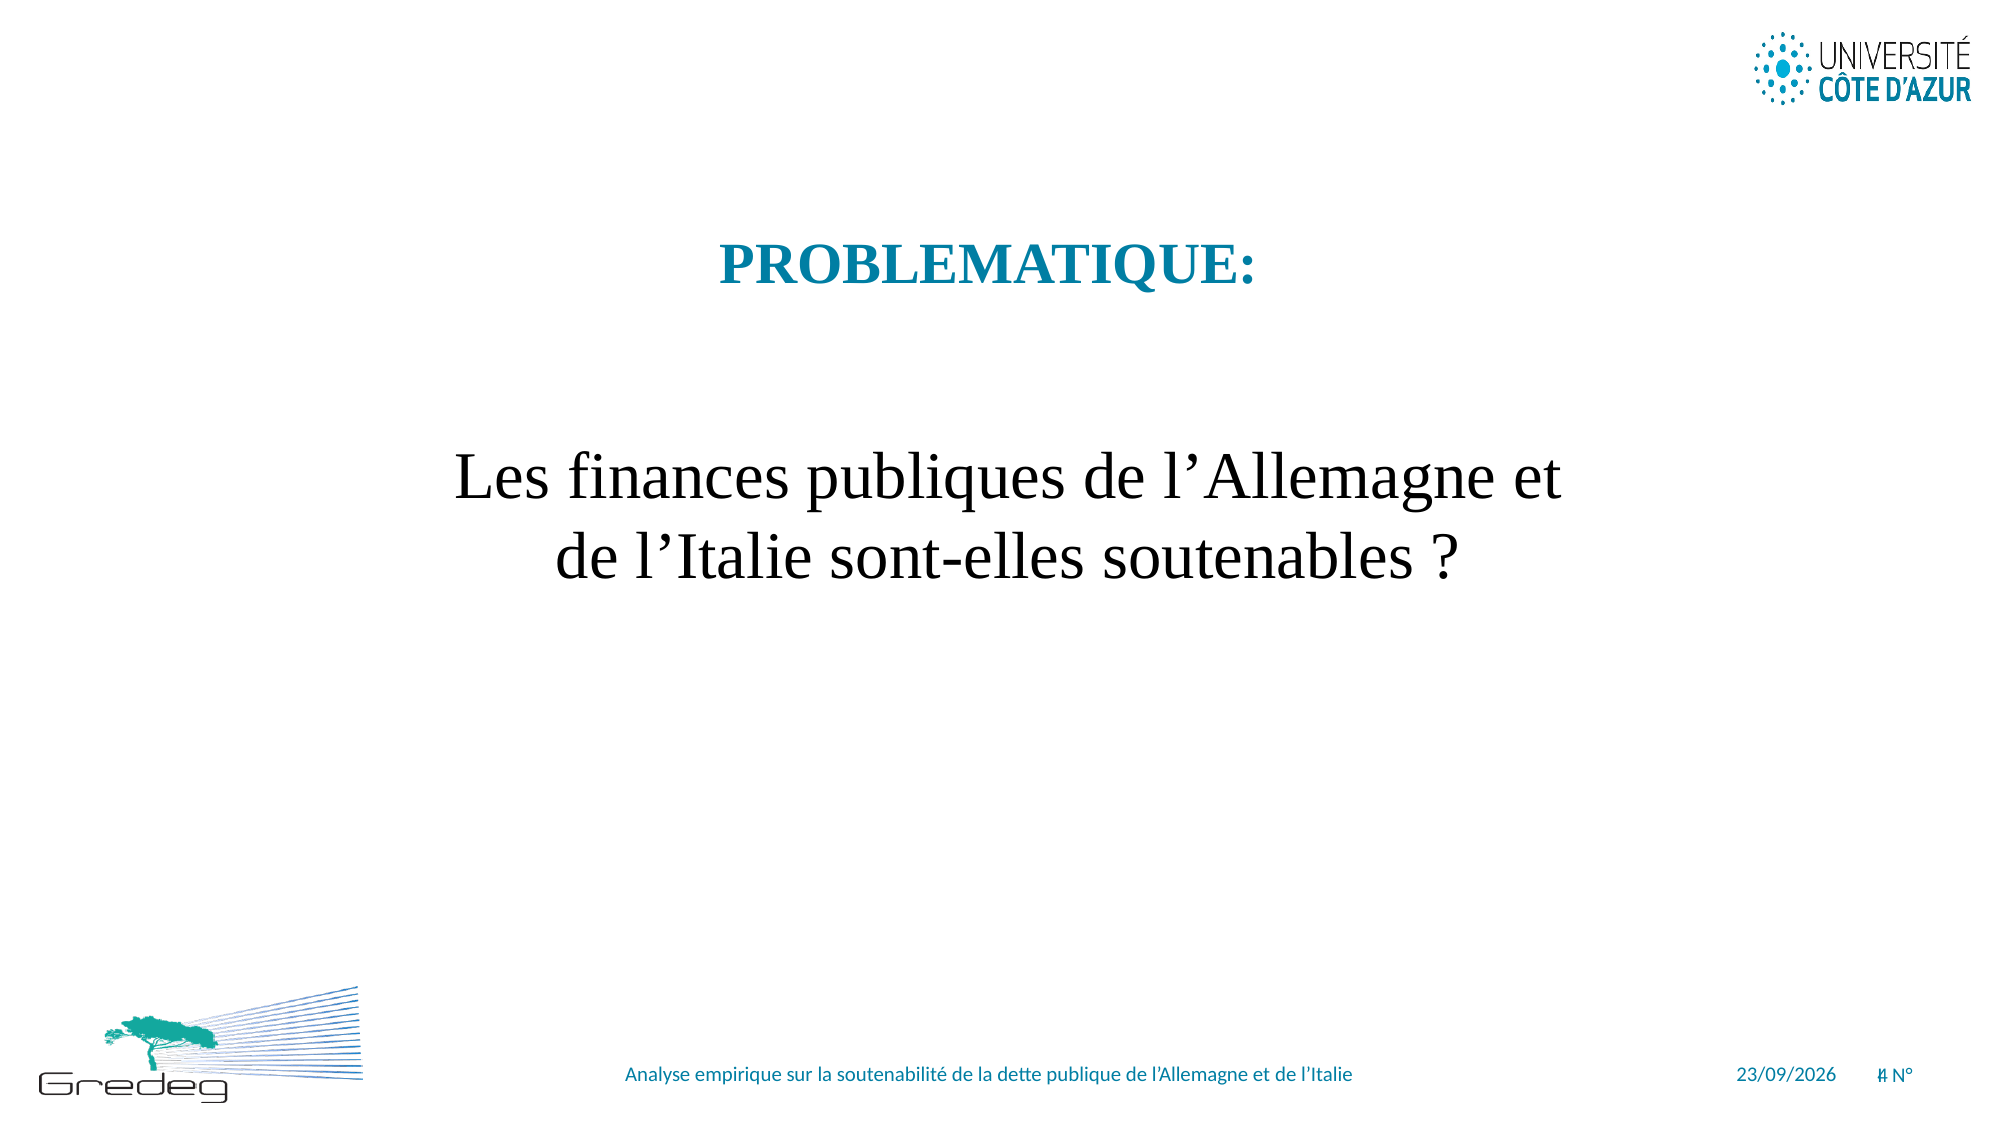

# PROBLEMATIQUE:
Les finances publiques de l’Allemagne et de l’Italie sont-elles soutenables ?
Analyse empirique sur la soutenabilité de la dette publique de l’Allemagne et de l’Italie
4